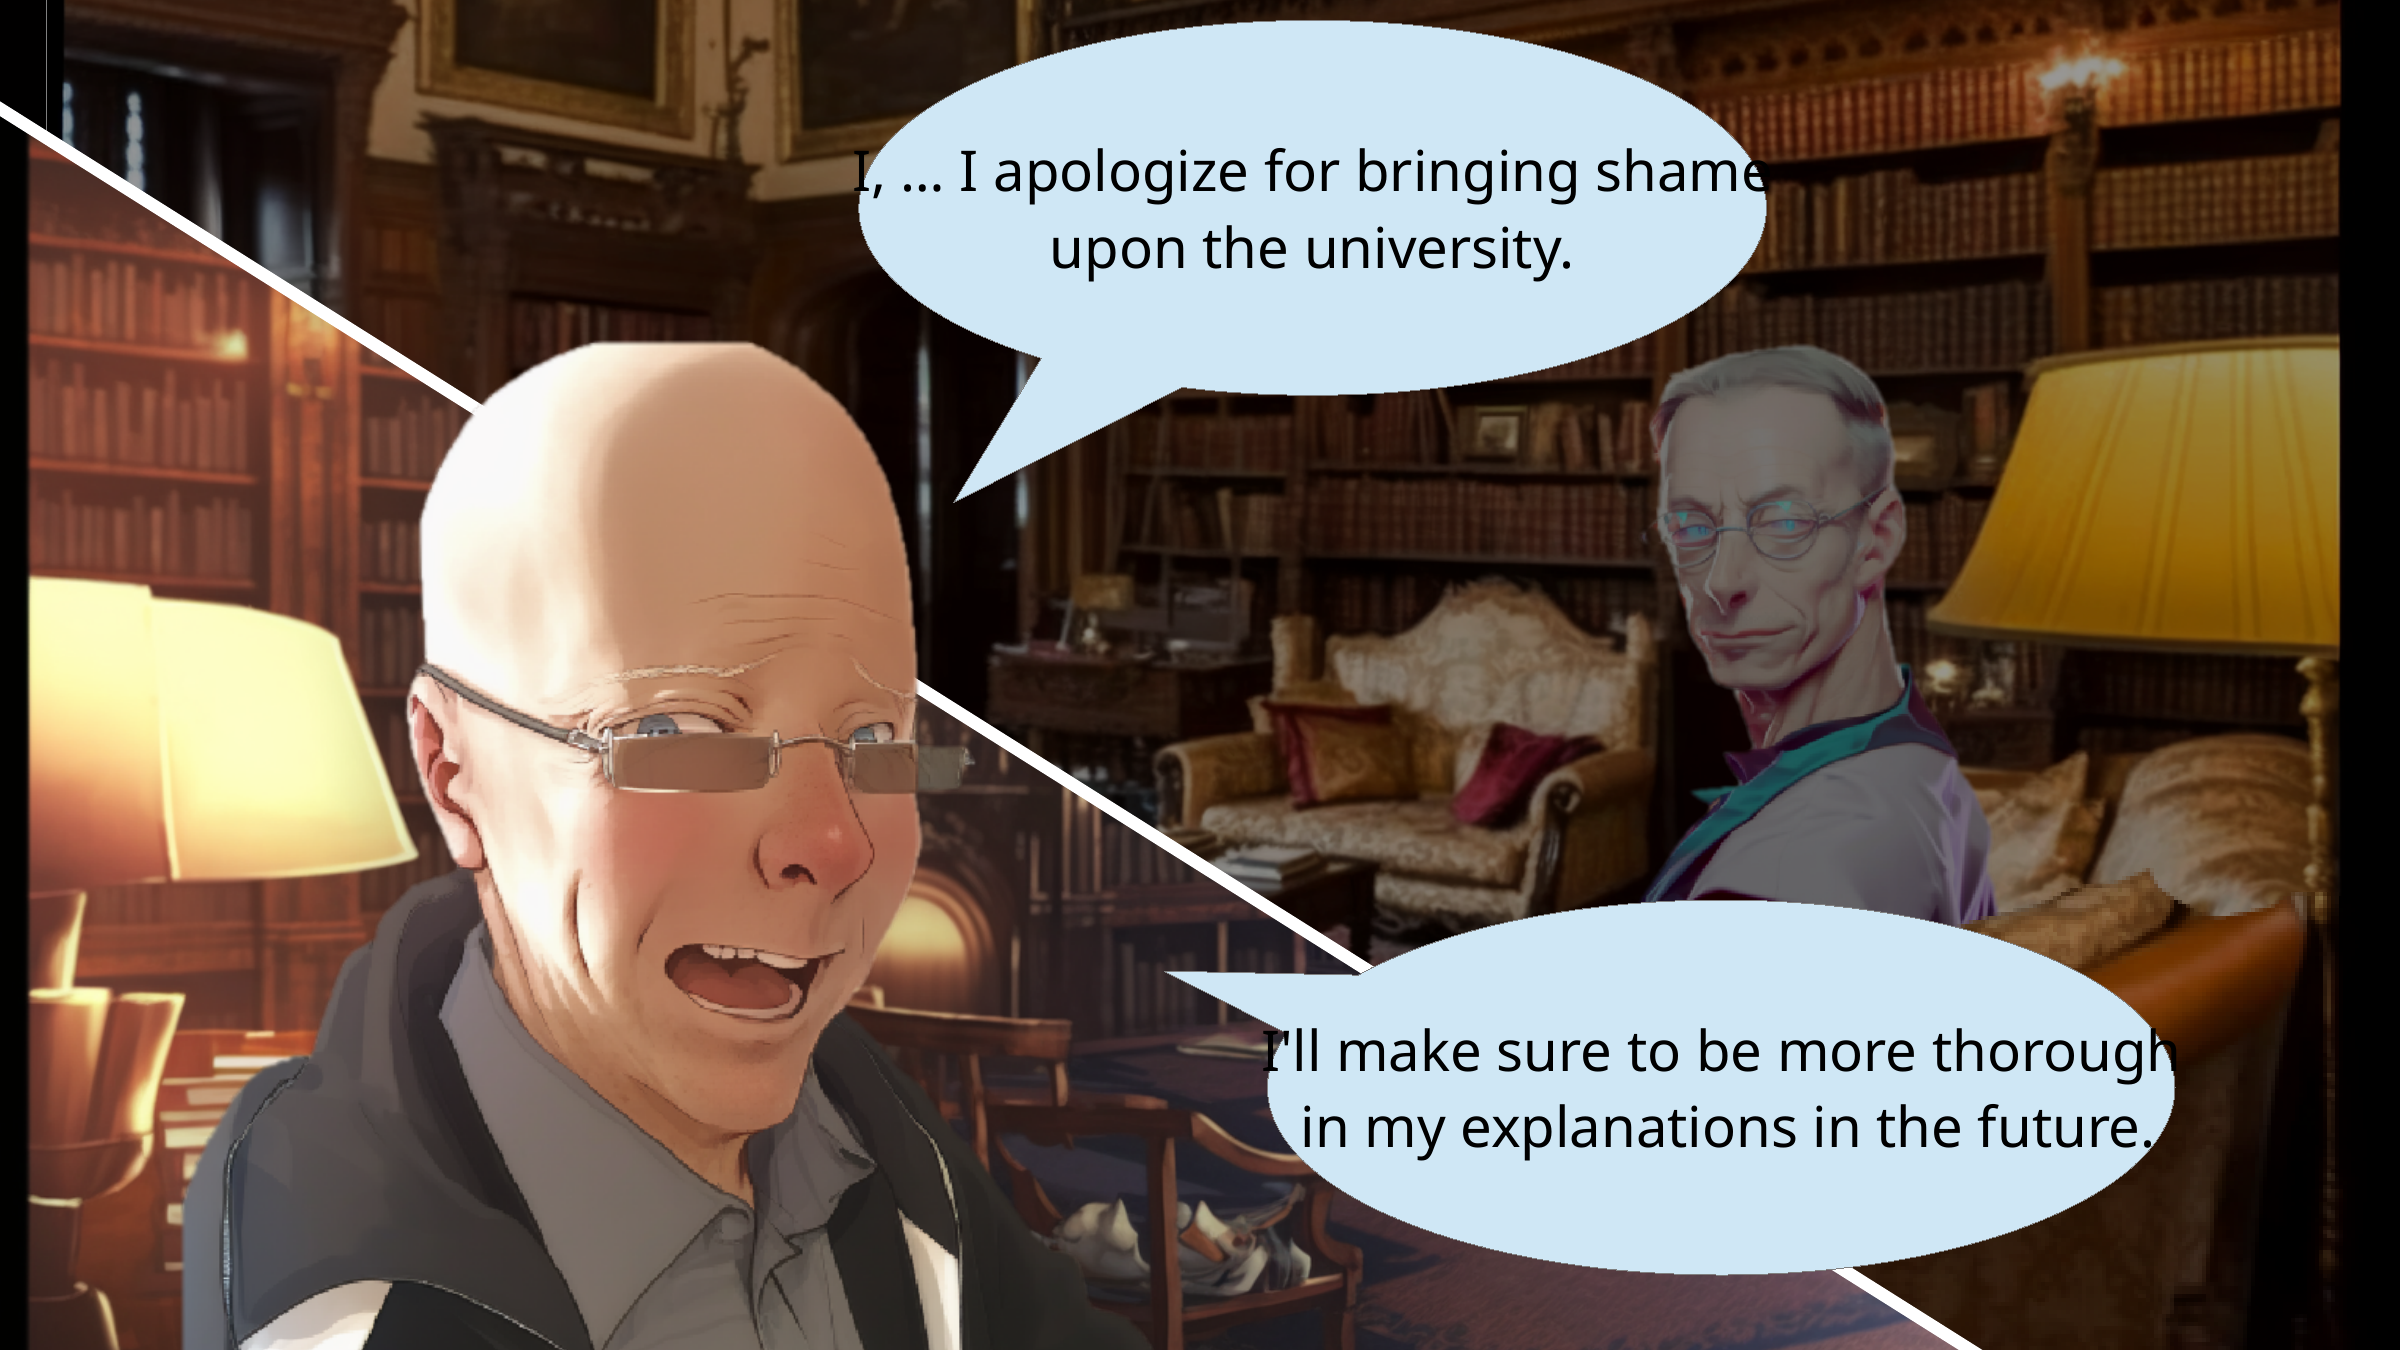

I, … I apologize for bringing shame
 upon the university.
I'll make sure to be more thorough
 in my explanations in the future.